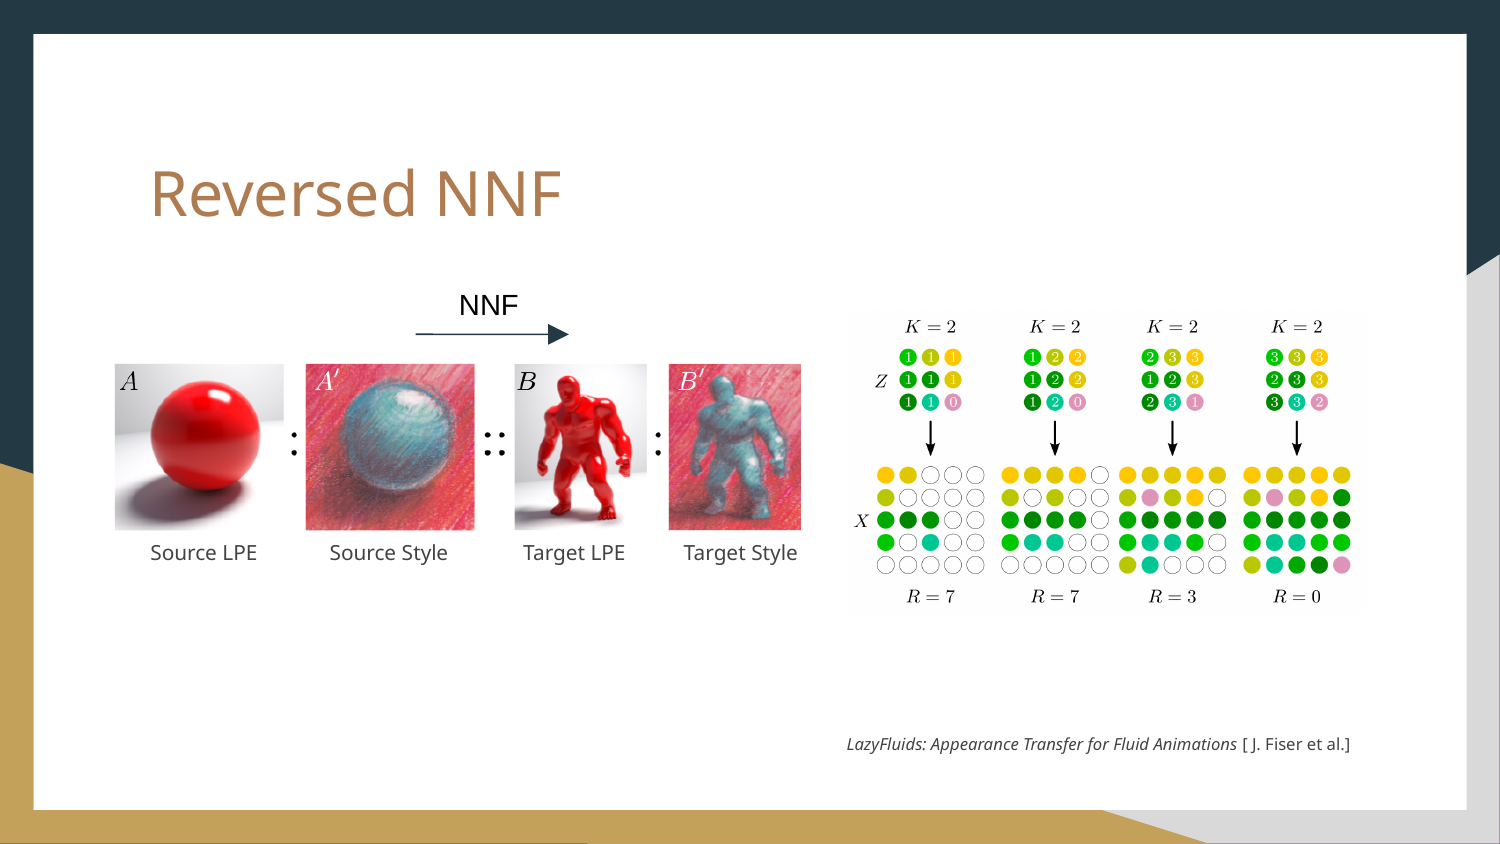

# Reversed NNF
NNF
Source LPE
Source Style
Target LPE
Target Style
LazyFluids: Appearance Transfer for Fluid Animations [ J. Fiser et al.]